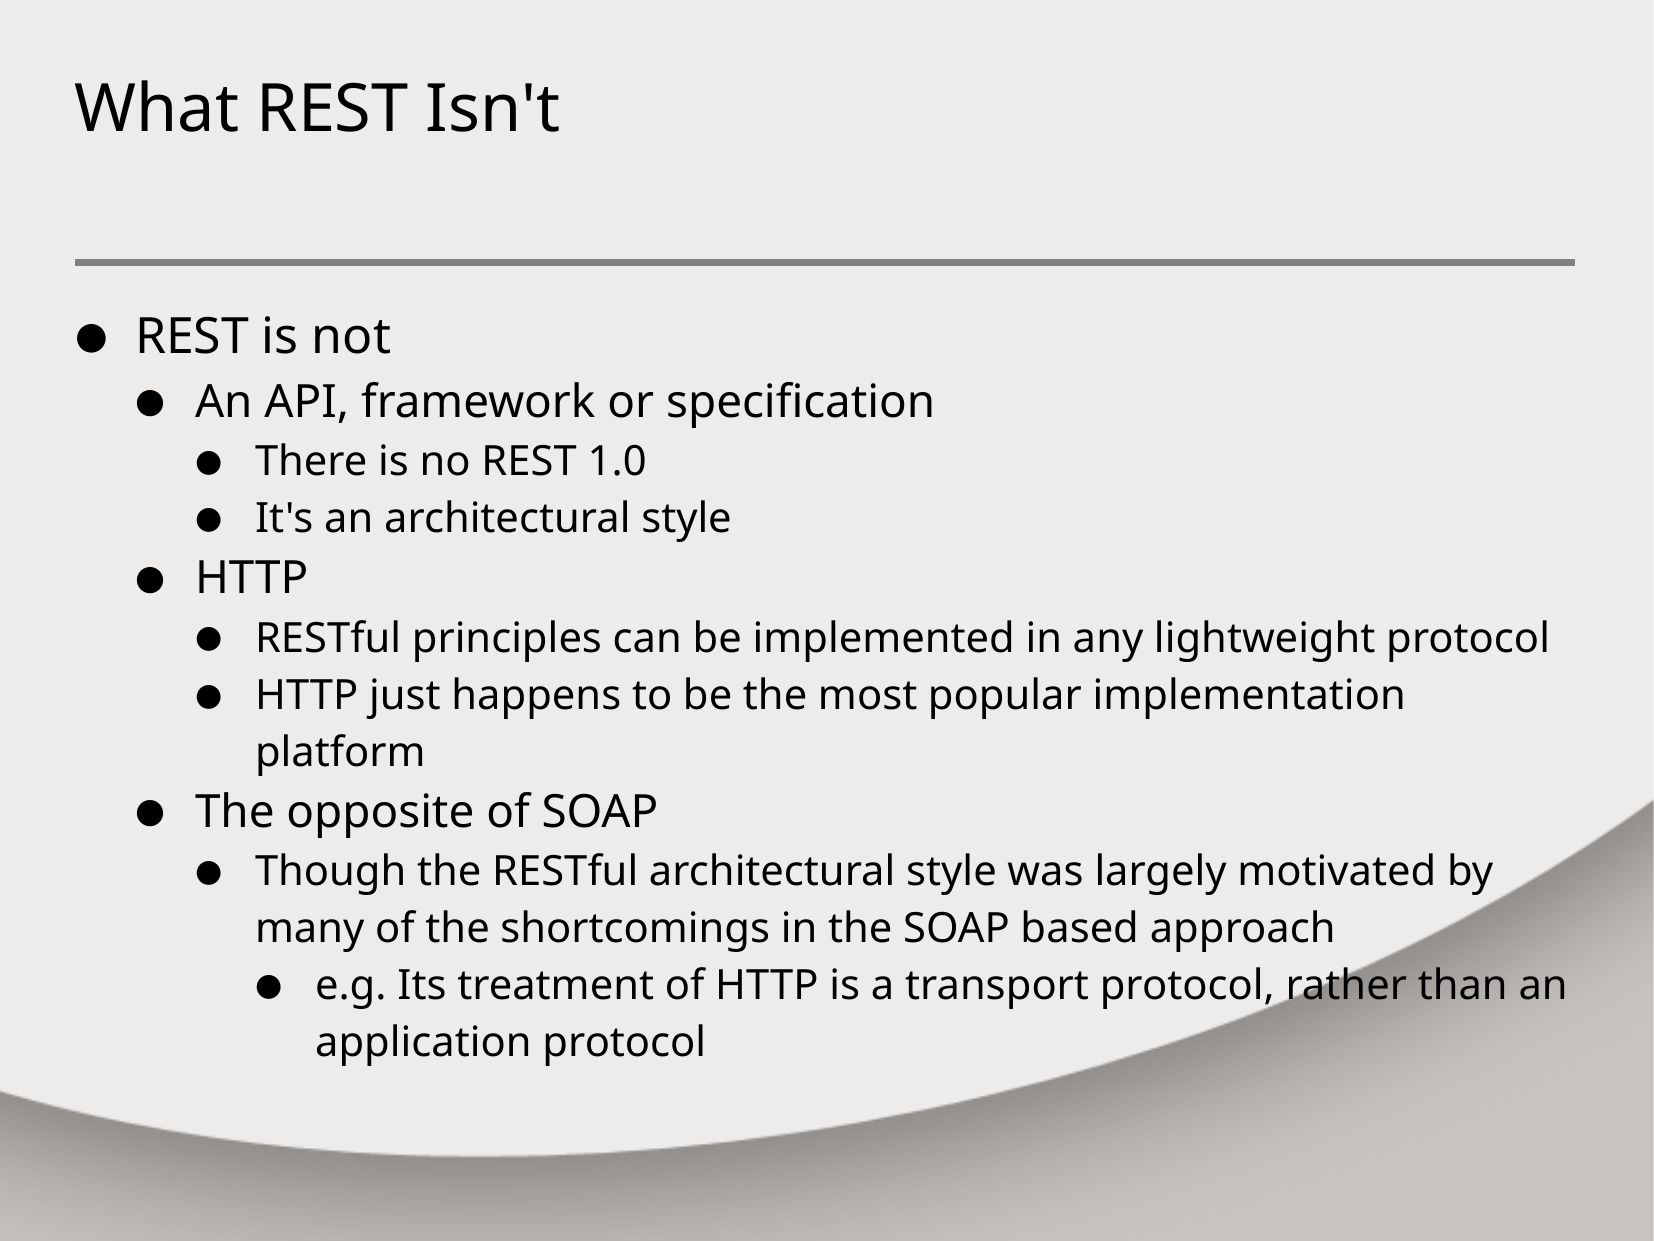

# What REST Isn't
REST is not
An API, framework or specification
There is no REST 1.0
It's an architectural style
HTTP
RESTful principles can be implemented in any lightweight protocol
HTTP just happens to be the most popular implementation platform
The opposite of SOAP
Though the RESTful architectural style was largely motivated by many of the shortcomings in the SOAP based approach
e.g. Its treatment of HTTP is a transport protocol, rather than an application protocol